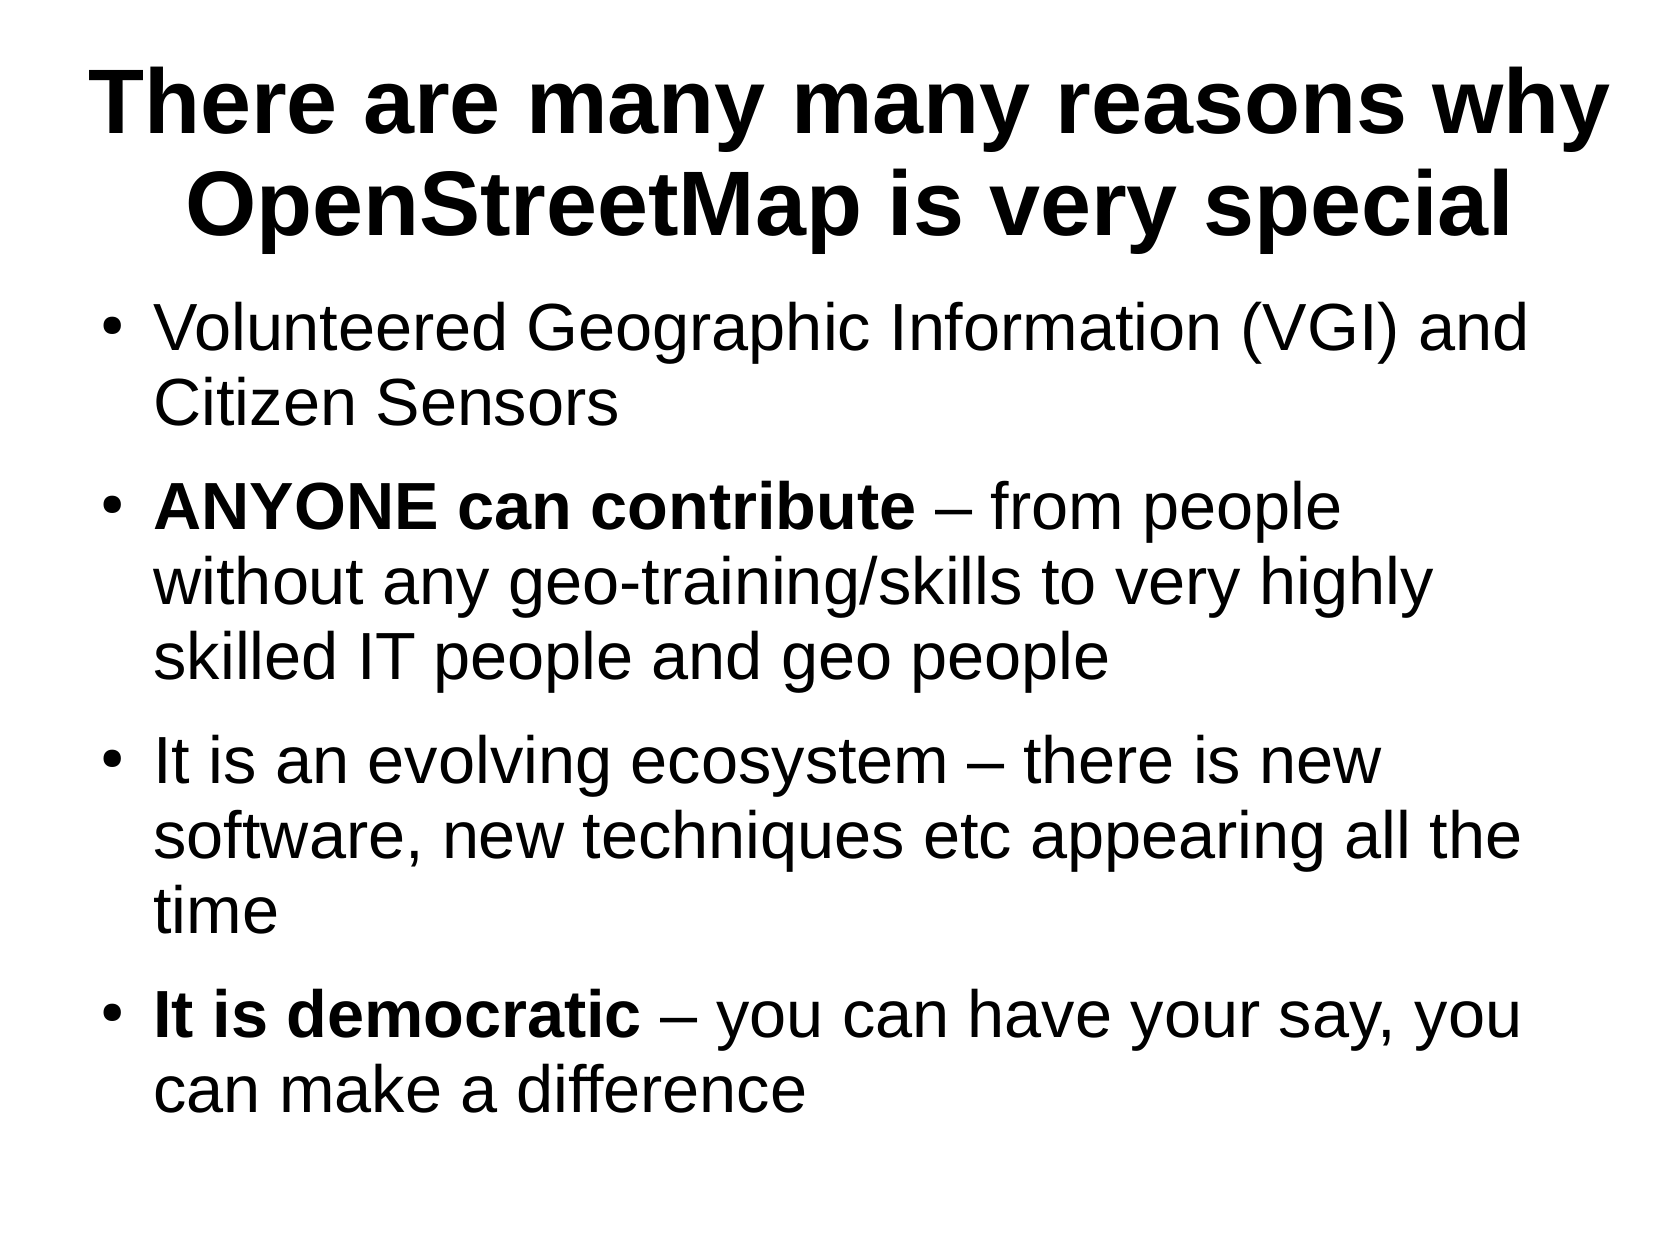

# There are many many reasons why OpenStreetMap is very special
Volunteered Geographic Information (VGI) and Citizen Sensors
ANYONE can contribute – from people without any geo-training/skills to very highly skilled IT people and geo people
It is an evolving ecosystem – there is new software, new techniques etc appearing all the time
It is democratic – you can have your say, you can make a difference